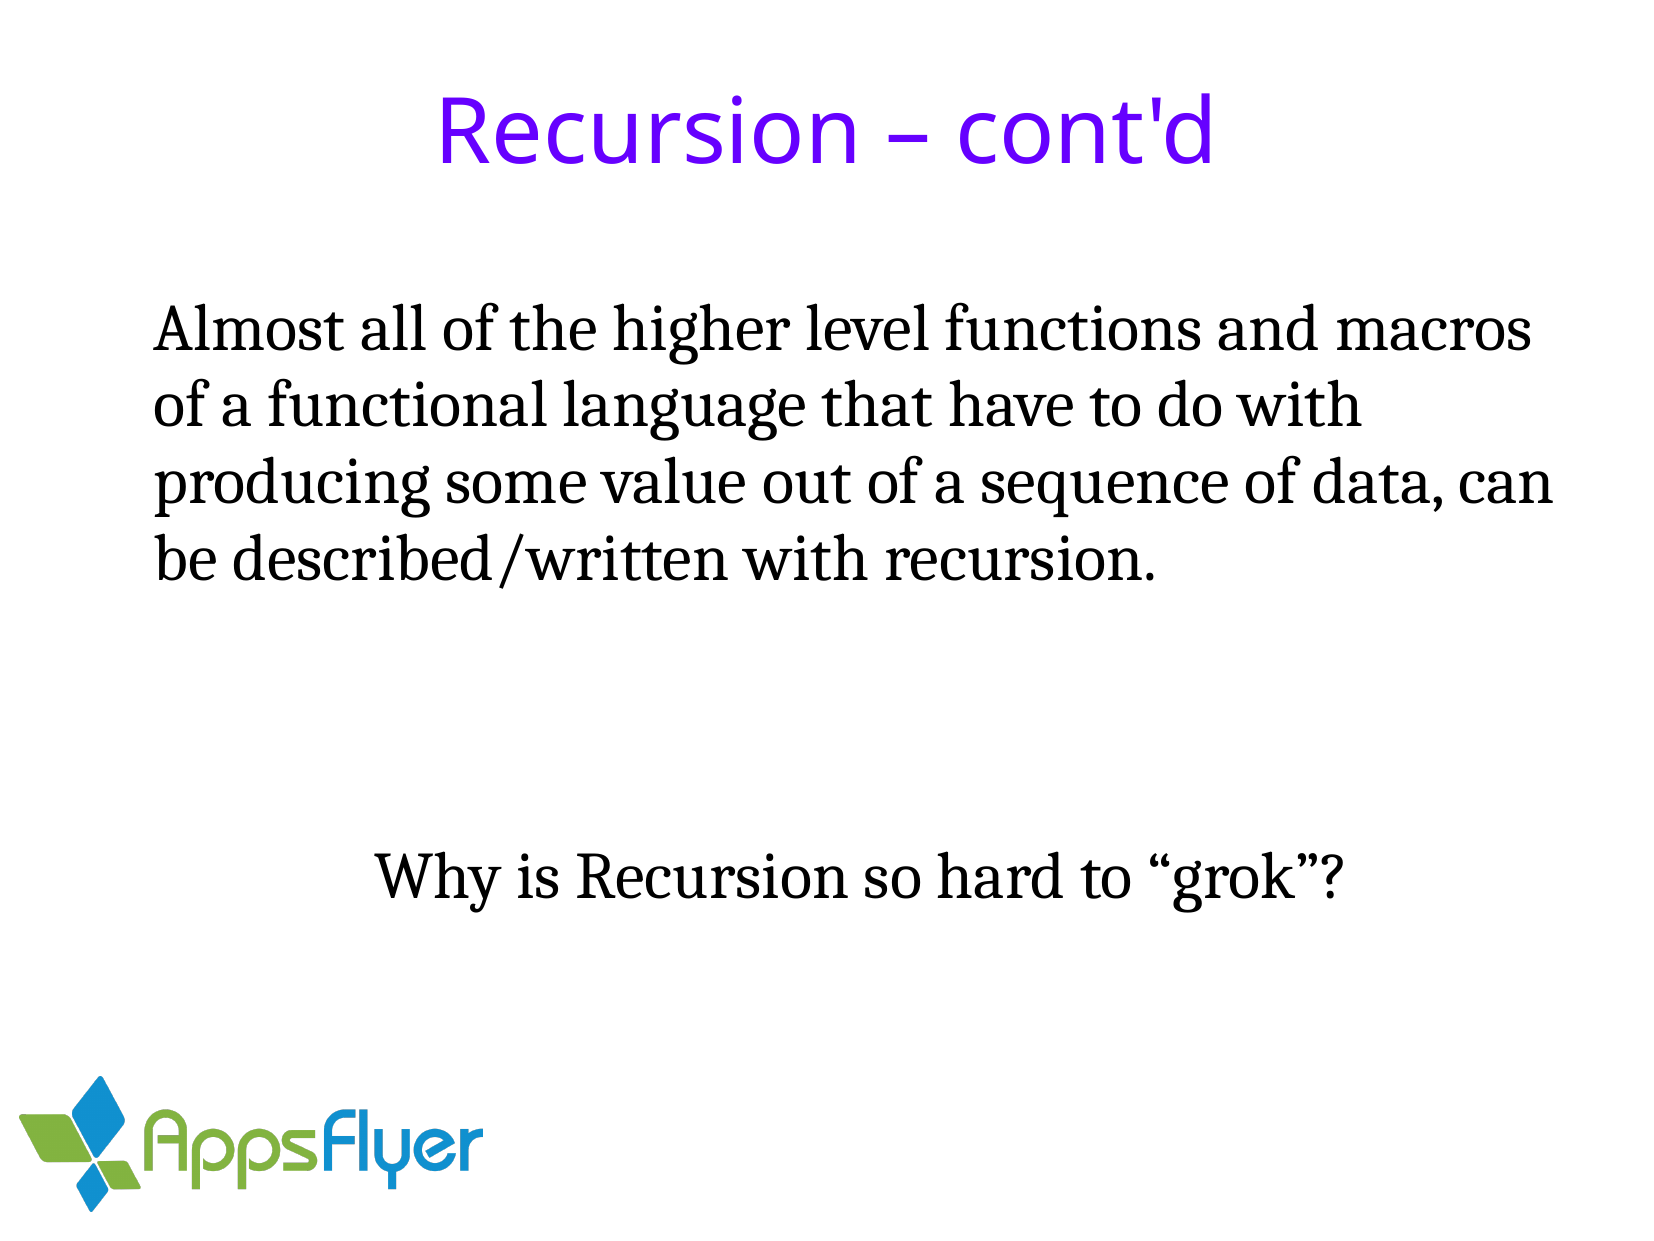

# Recursion – cont'd
Almost all of the higher level functions and macros of a functional language that have to do with producing some value out of a sequence of data, can be described/written with recursion.
Why is Recursion so hard to “grok”?